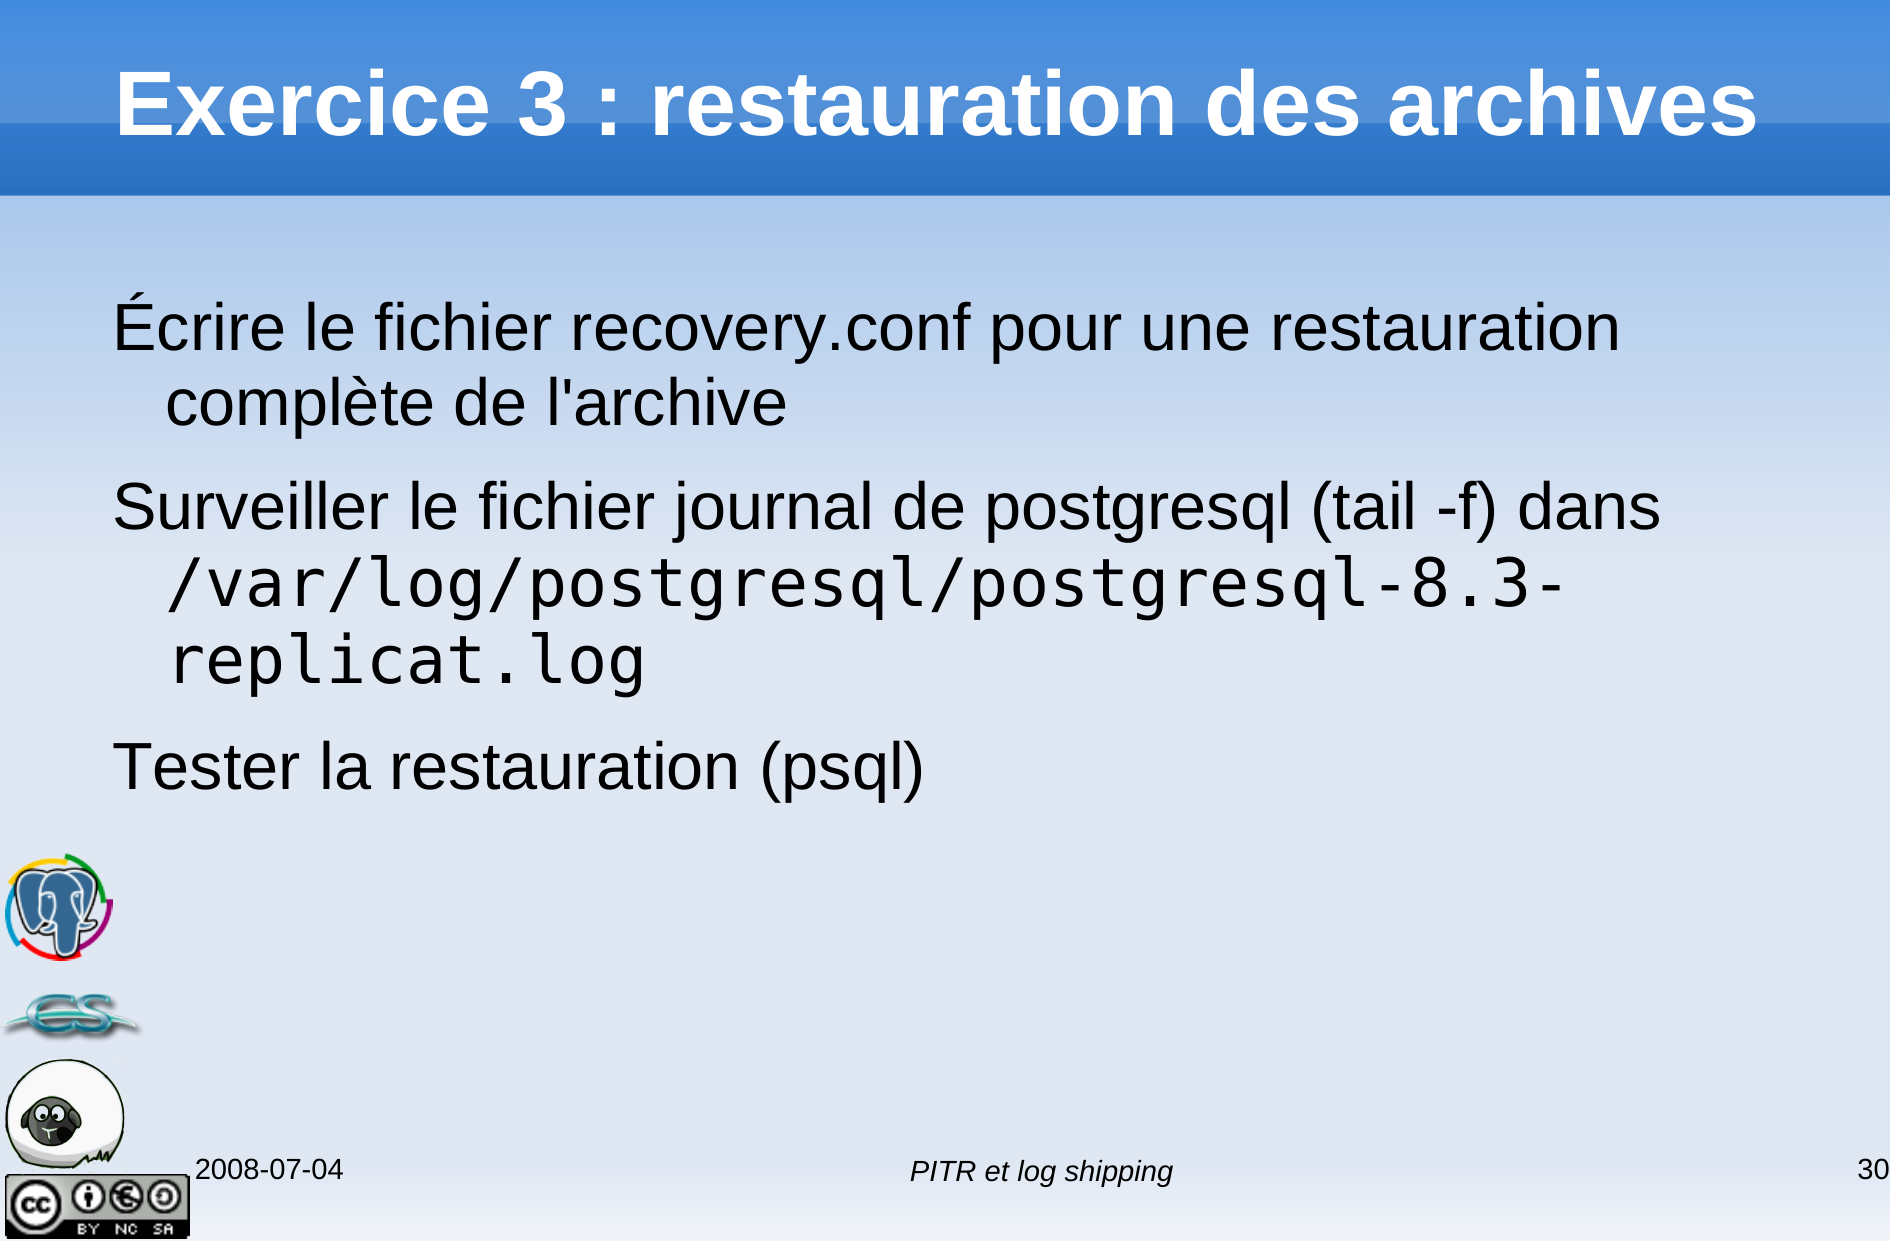

# Exercice 3 : restauration des archives
Écrire le fichier recovery.conf pour une restauration complète de l'archive
Surveiller le fichier journal de postgresql (tail -f) dans /var/log/postgresql/postgresql-8.3-replicat.log
Tester la restauration (psql)
2008-07-04
30
PITR et log shipping